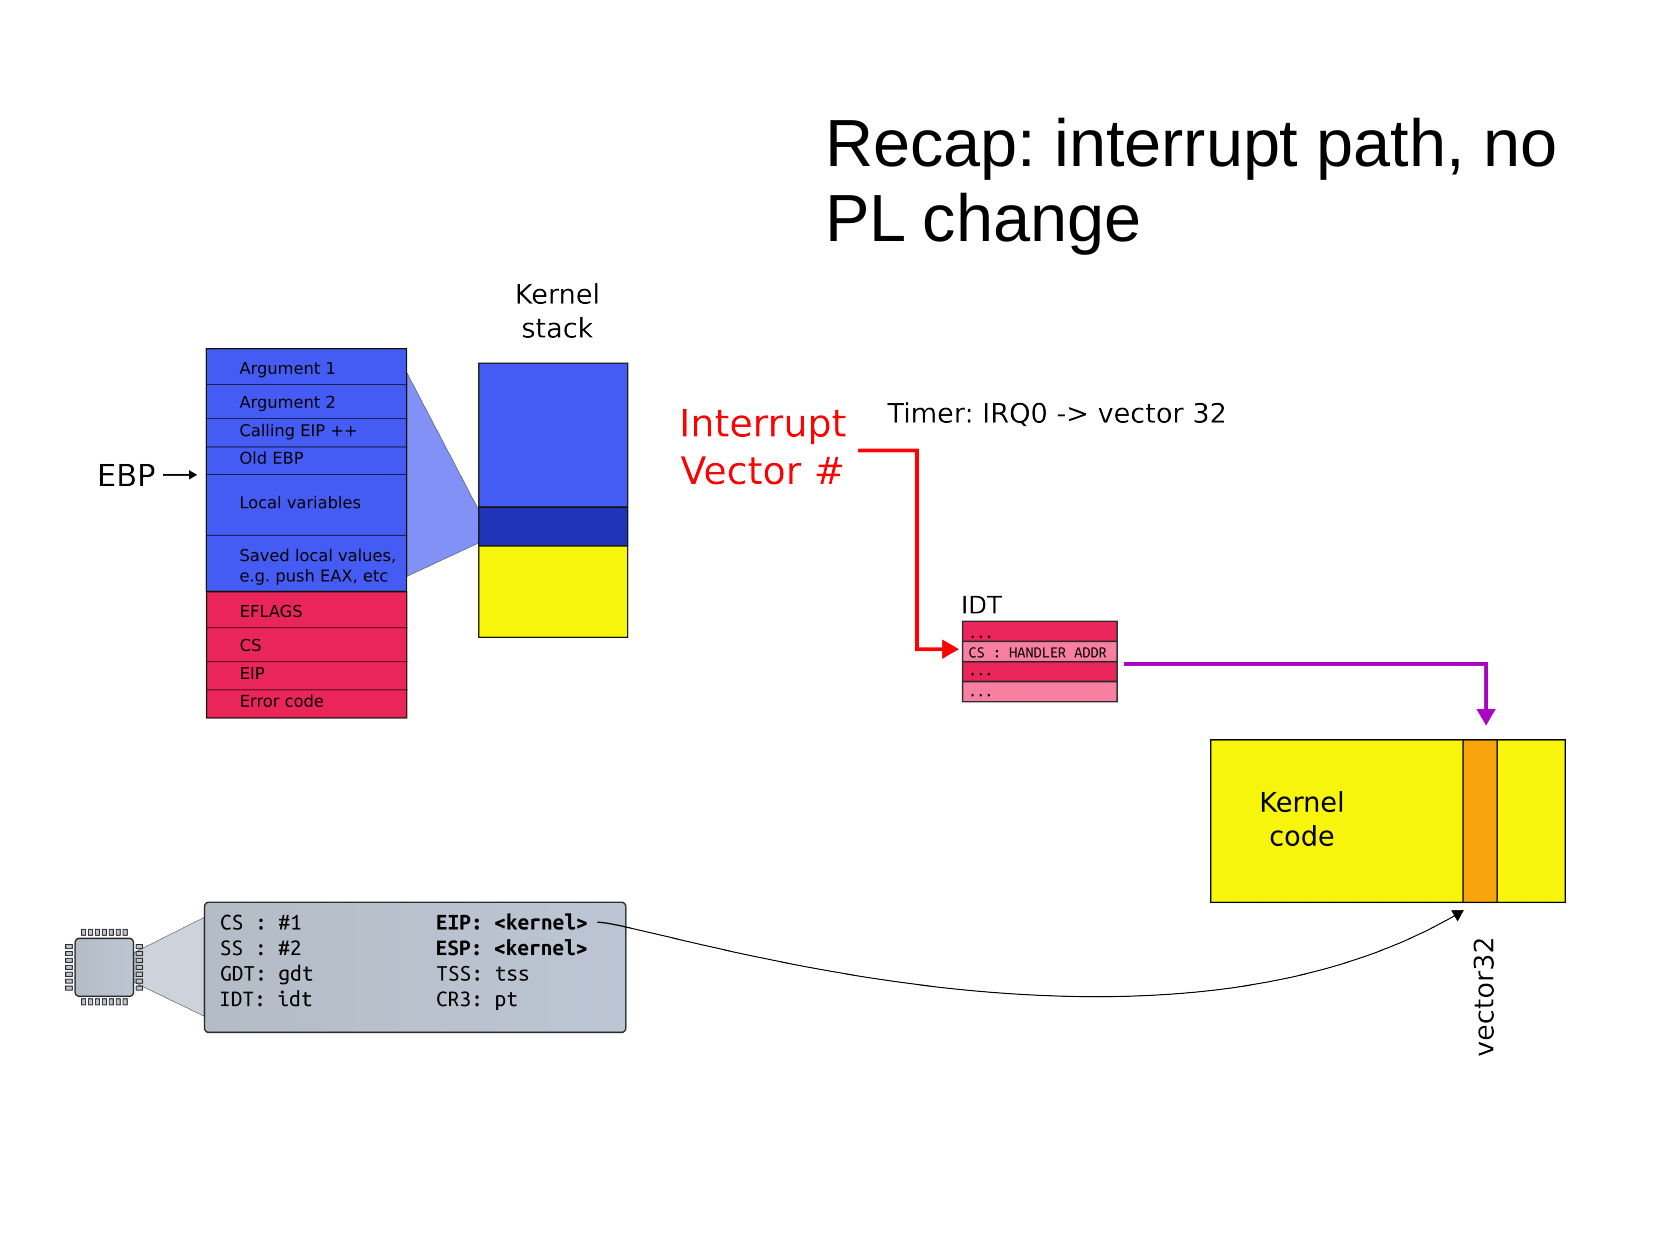

# Recap: interrupt path, no PL change